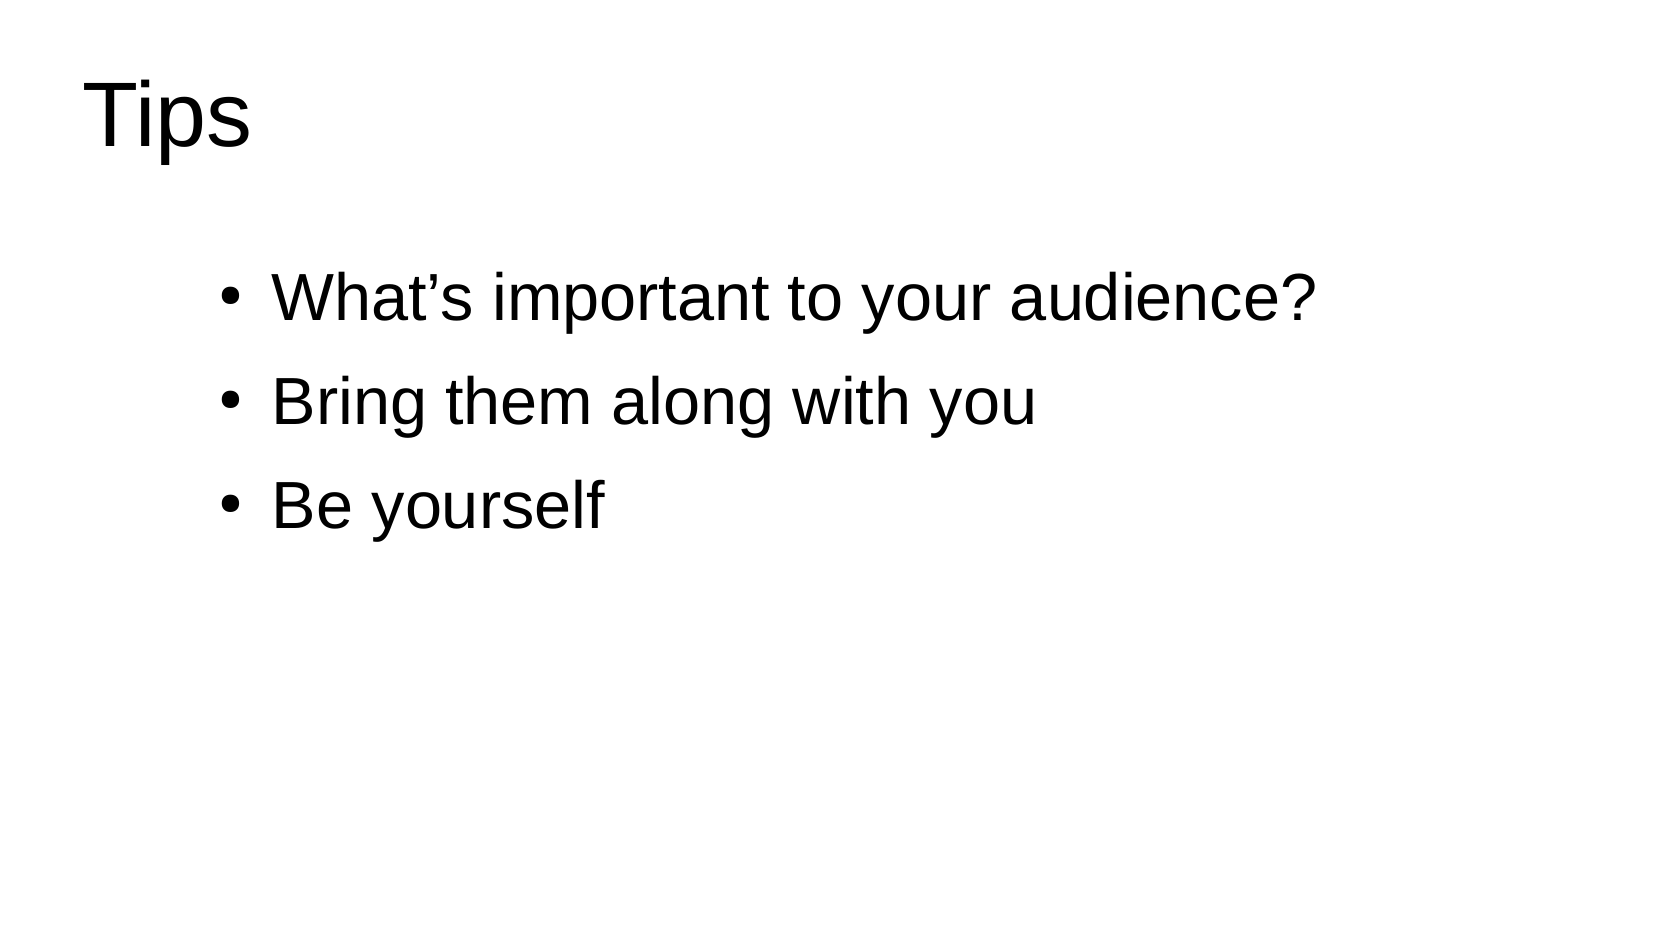

# Tips
What’s important to your audience?
Bring them along with you
Be yourself